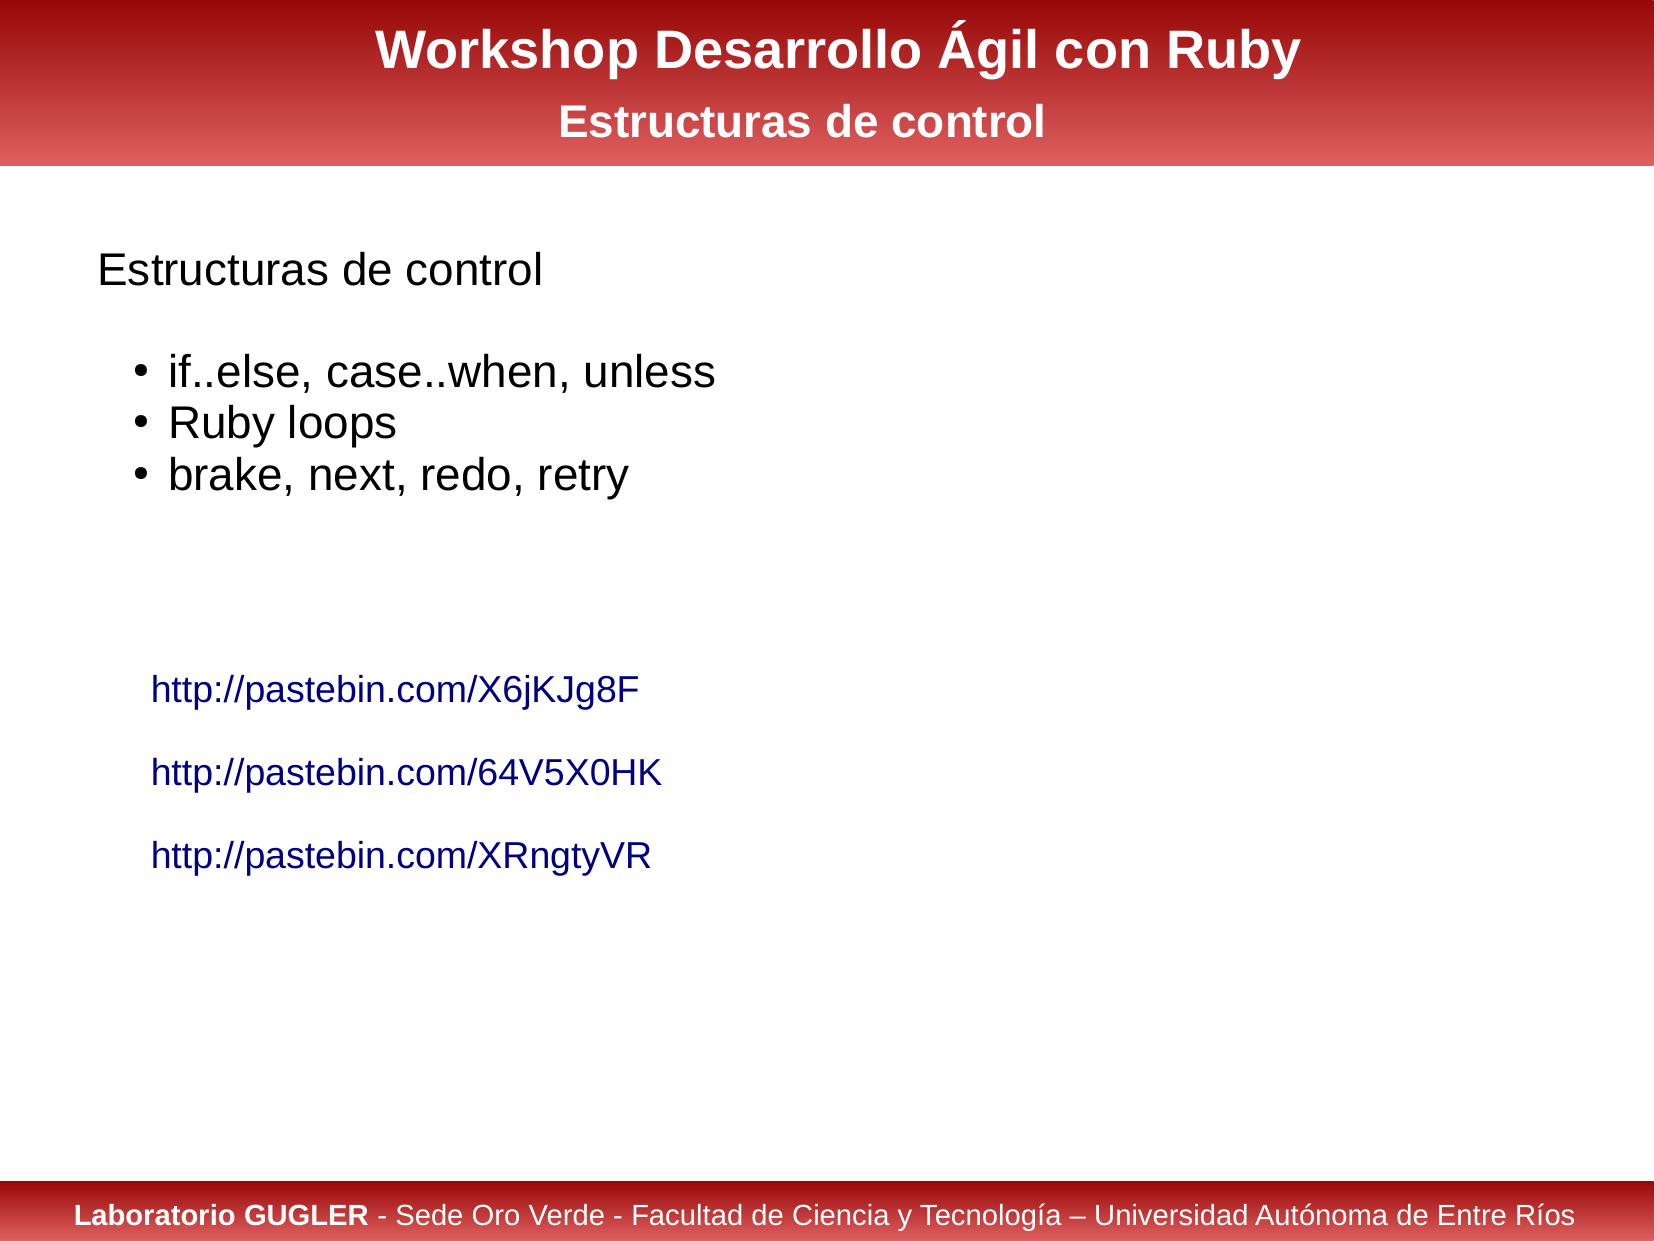

Workshop Desarrollo Ágil con Ruby
Estructuras de control
Estructuras de control
if..else, case..when, unless
Ruby loops
brake, next, redo, retry
http://pastebin.com/X6jKJg8F
http://pastebin.com/64V5X0HK
http://pastebin.com/XRngtyVR
Laboratorio GUGLER - Sede Oro Verde - Facultad de Ciencia y Tecnología – Universidad Autónoma de Entre Ríos